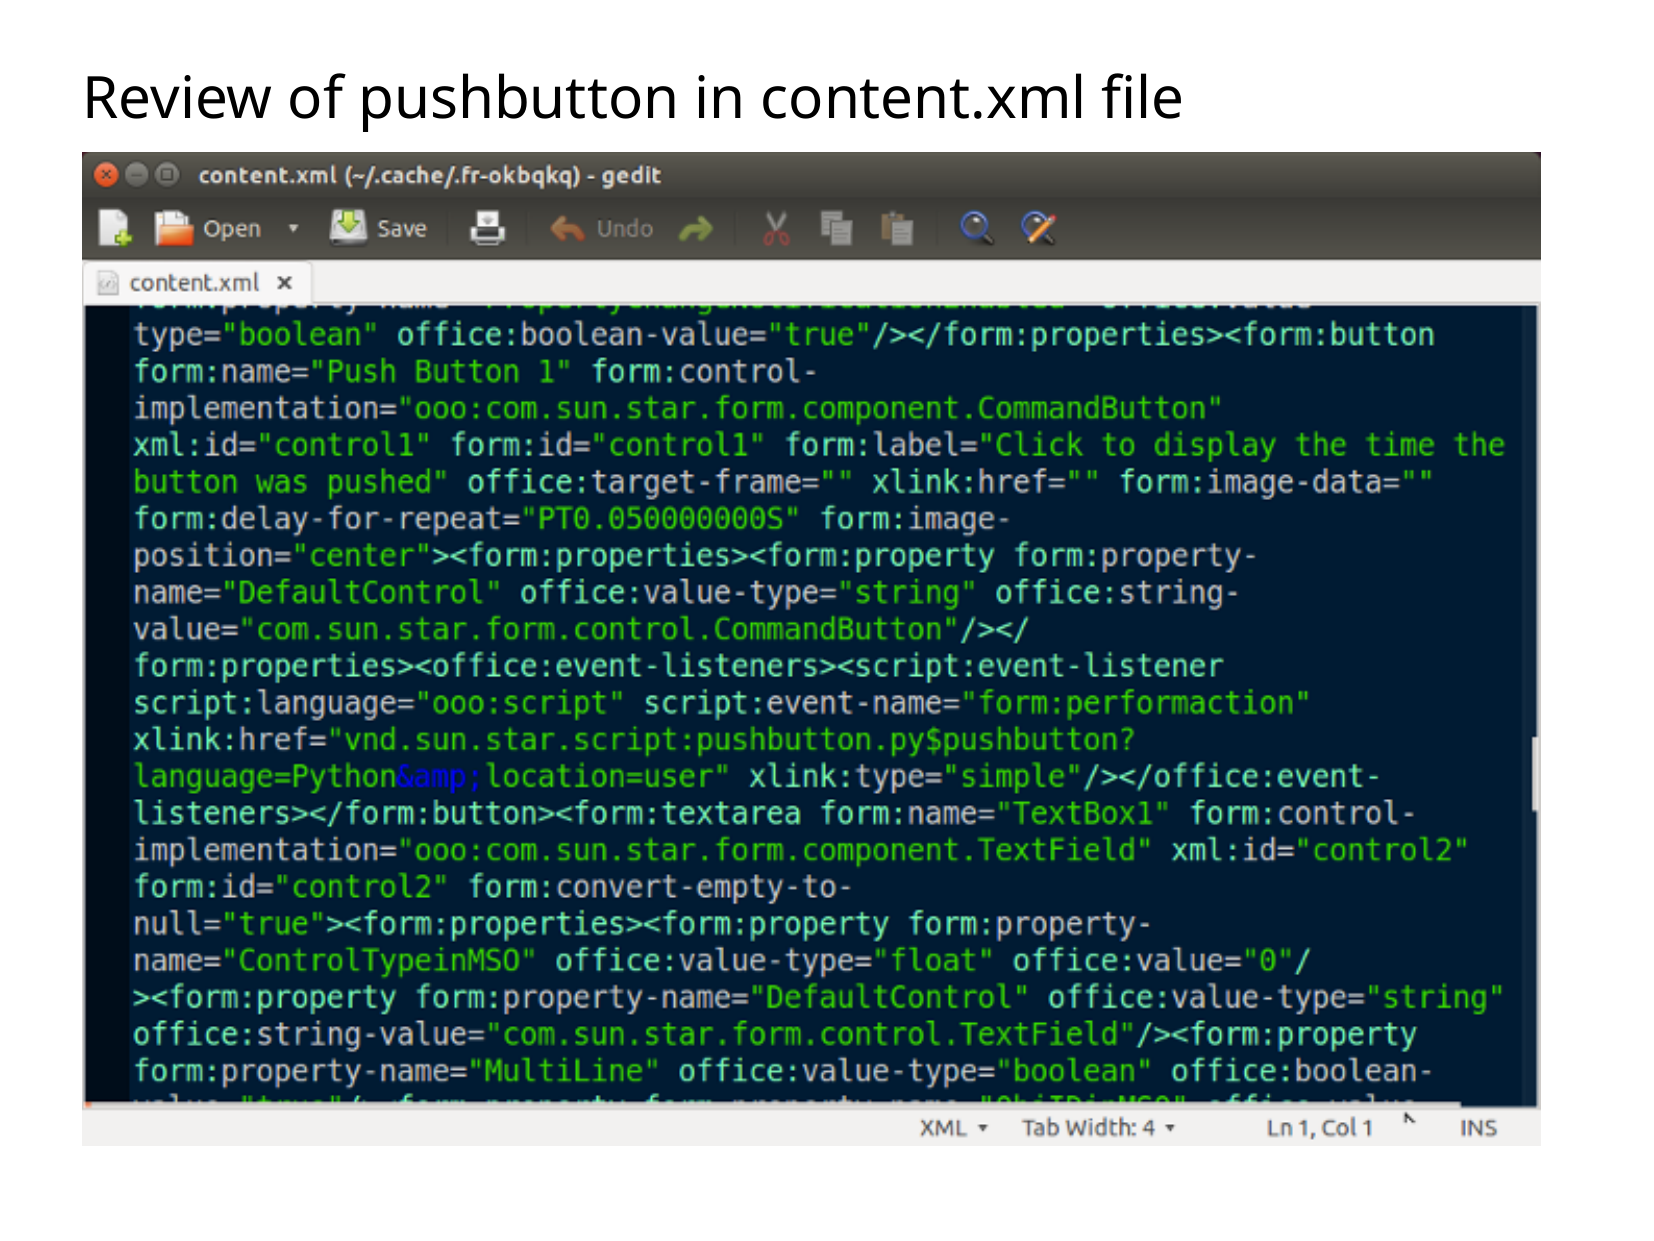

# Review of pushbutton in content.xml file